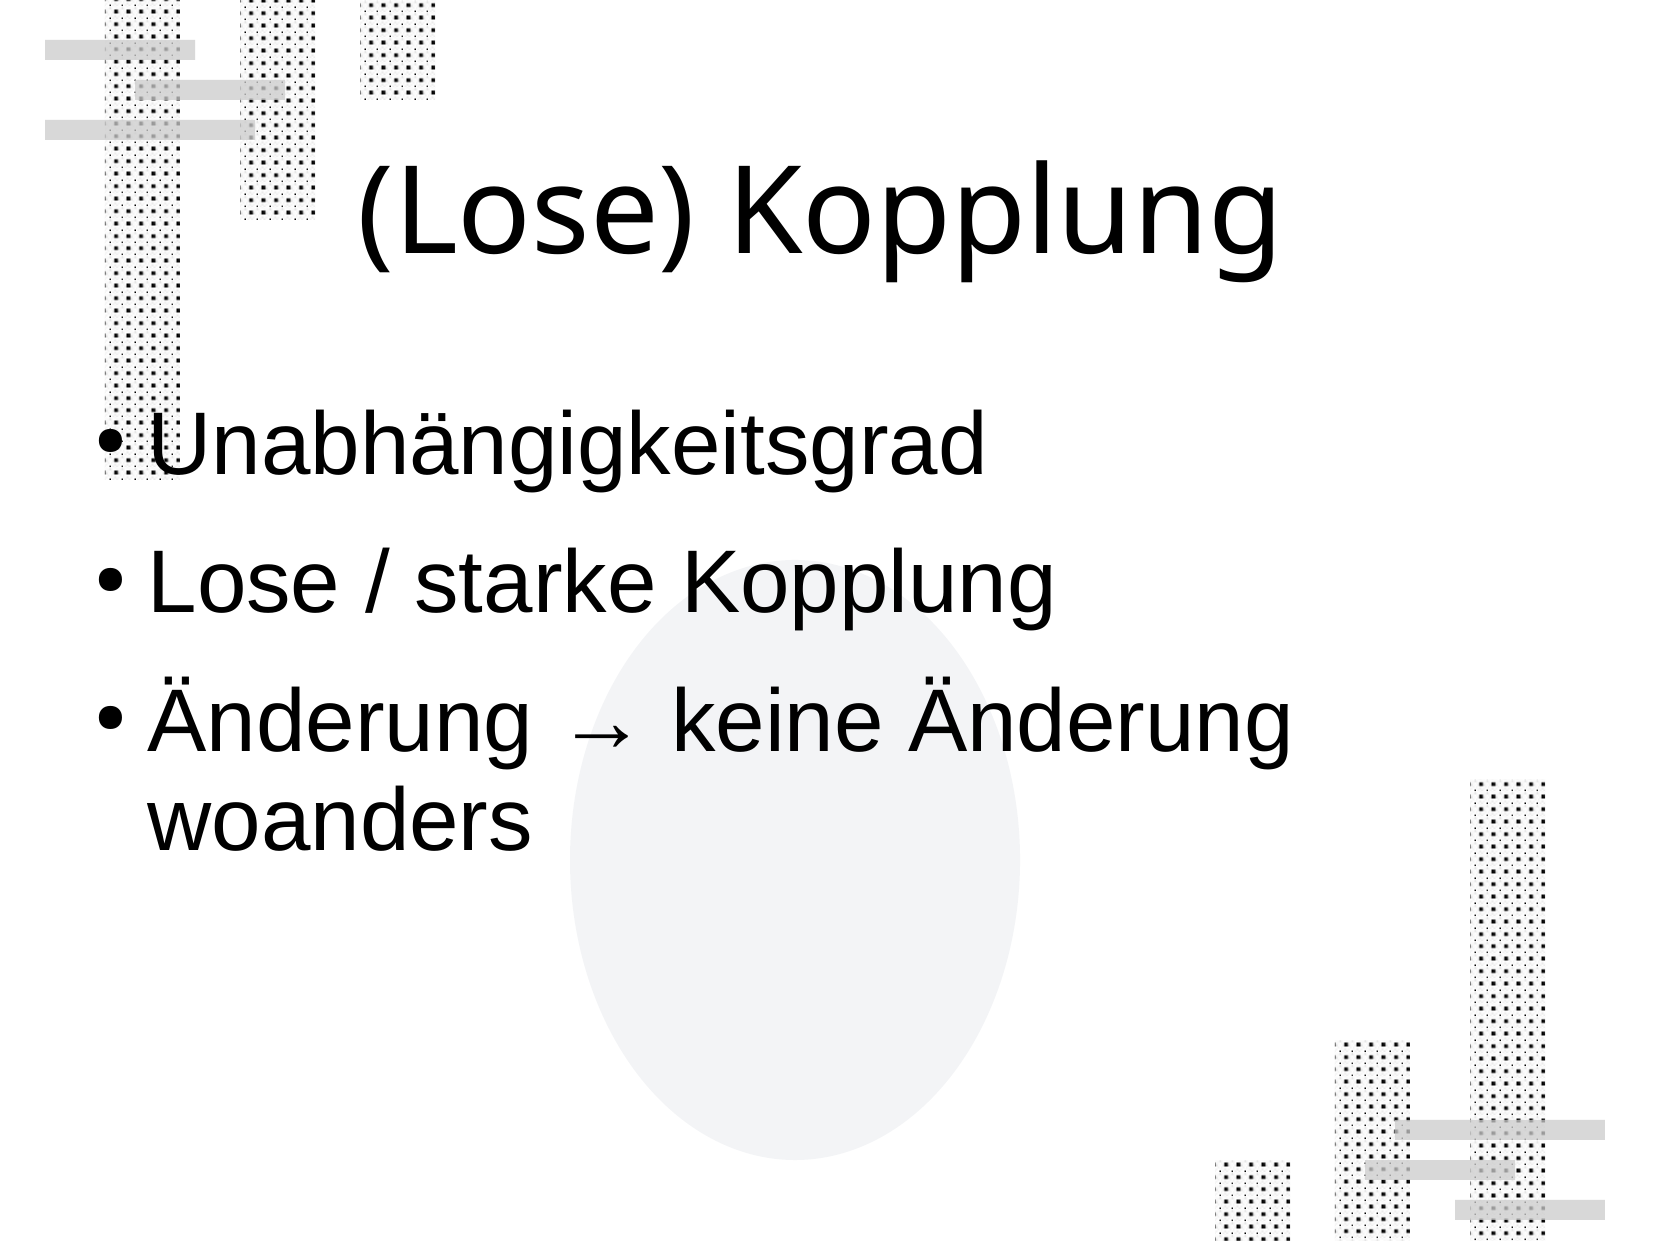

# (Lose) Kopplung
Unabhängigkeitsgrad
Lose / starke Kopplung
Änderung → keine Änderung woanders